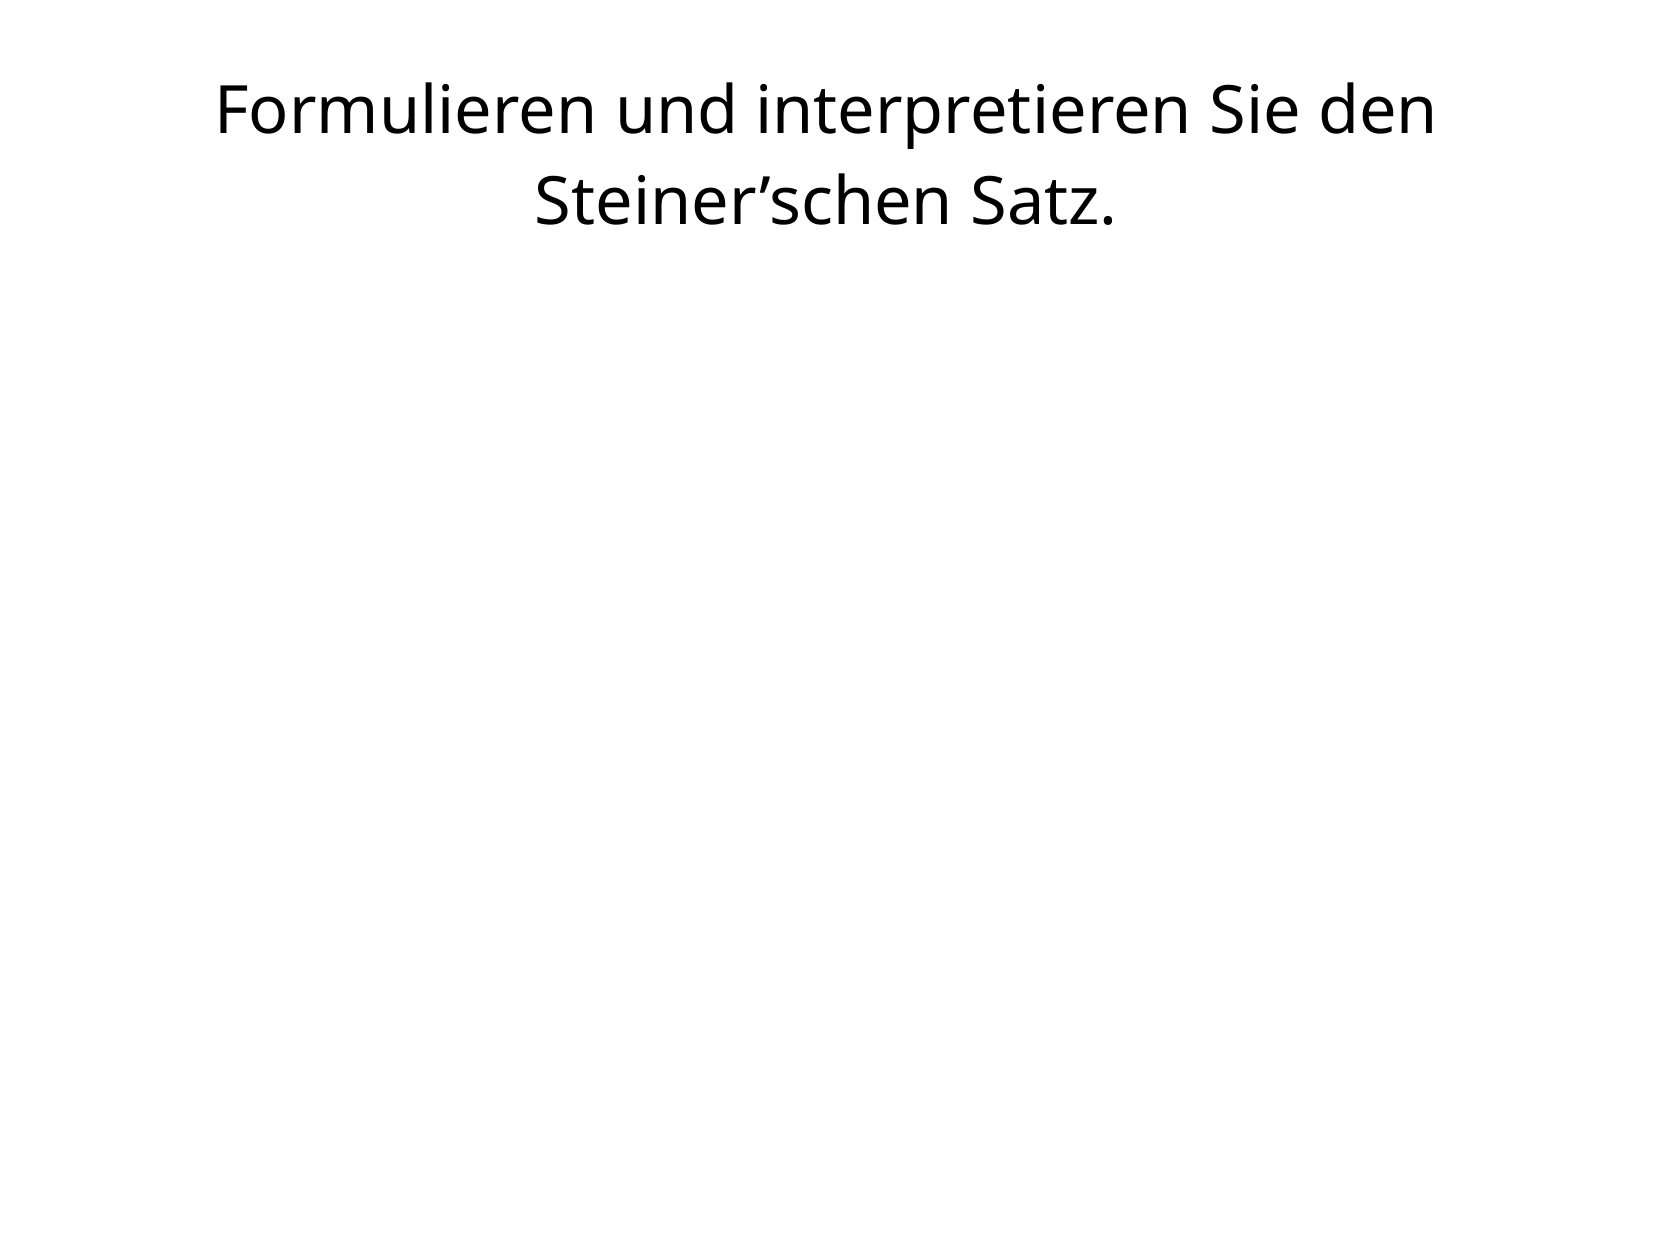

# Formulieren und interpretieren Sie den Steiner’schen Satz.